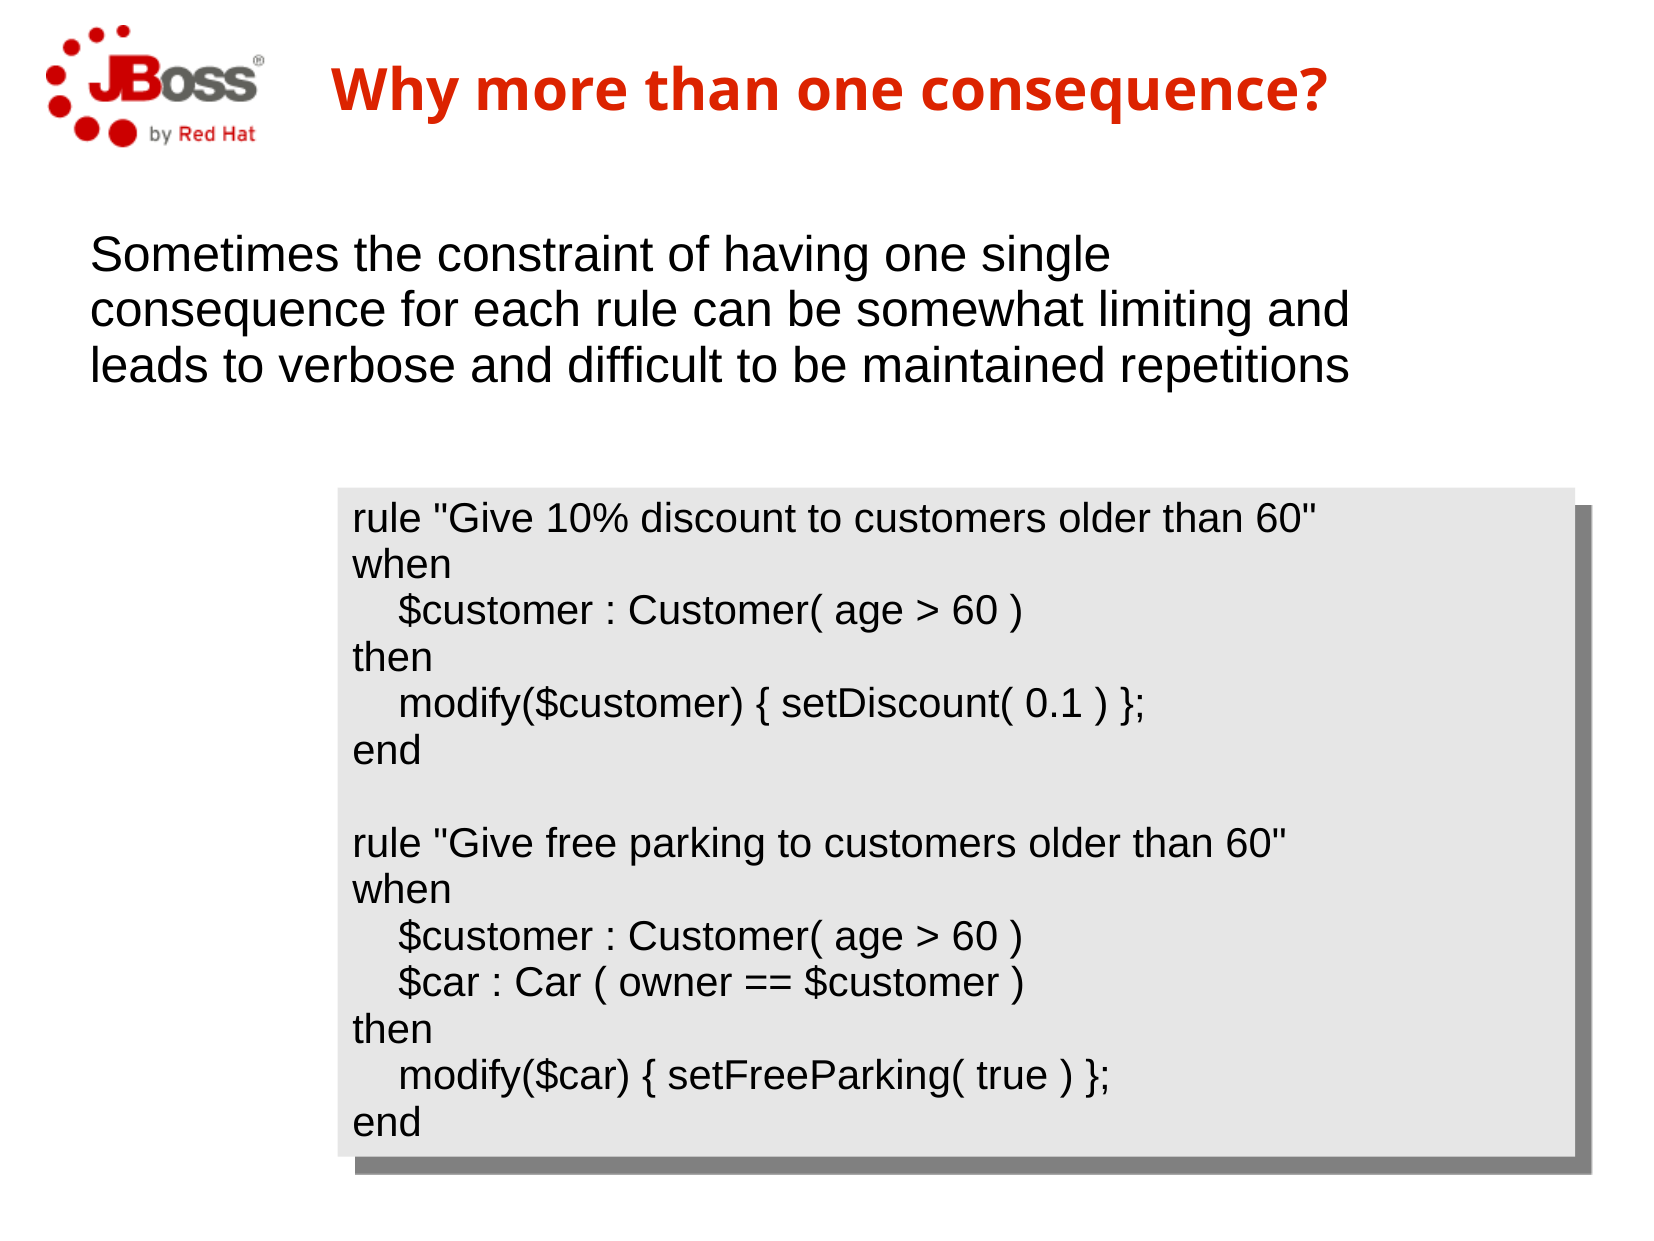

# Why more than one consequence?
Sometimes the constraint of having one single consequence for each rule can be somewhat limiting and leads to verbose and difficult to be maintained repetitions
rule "Give 10% discount to customers older than 60"
when
 $customer : Customer( age > 60 )
then
 modify($customer) { setDiscount( 0.1 ) };
end
rule "Give free parking to customers older than 60"
when
 $customer : Customer( age > 60 )
 $car : Car ( owner == $customer )
then
 modify($car) { setFreeParking( true ) };
end